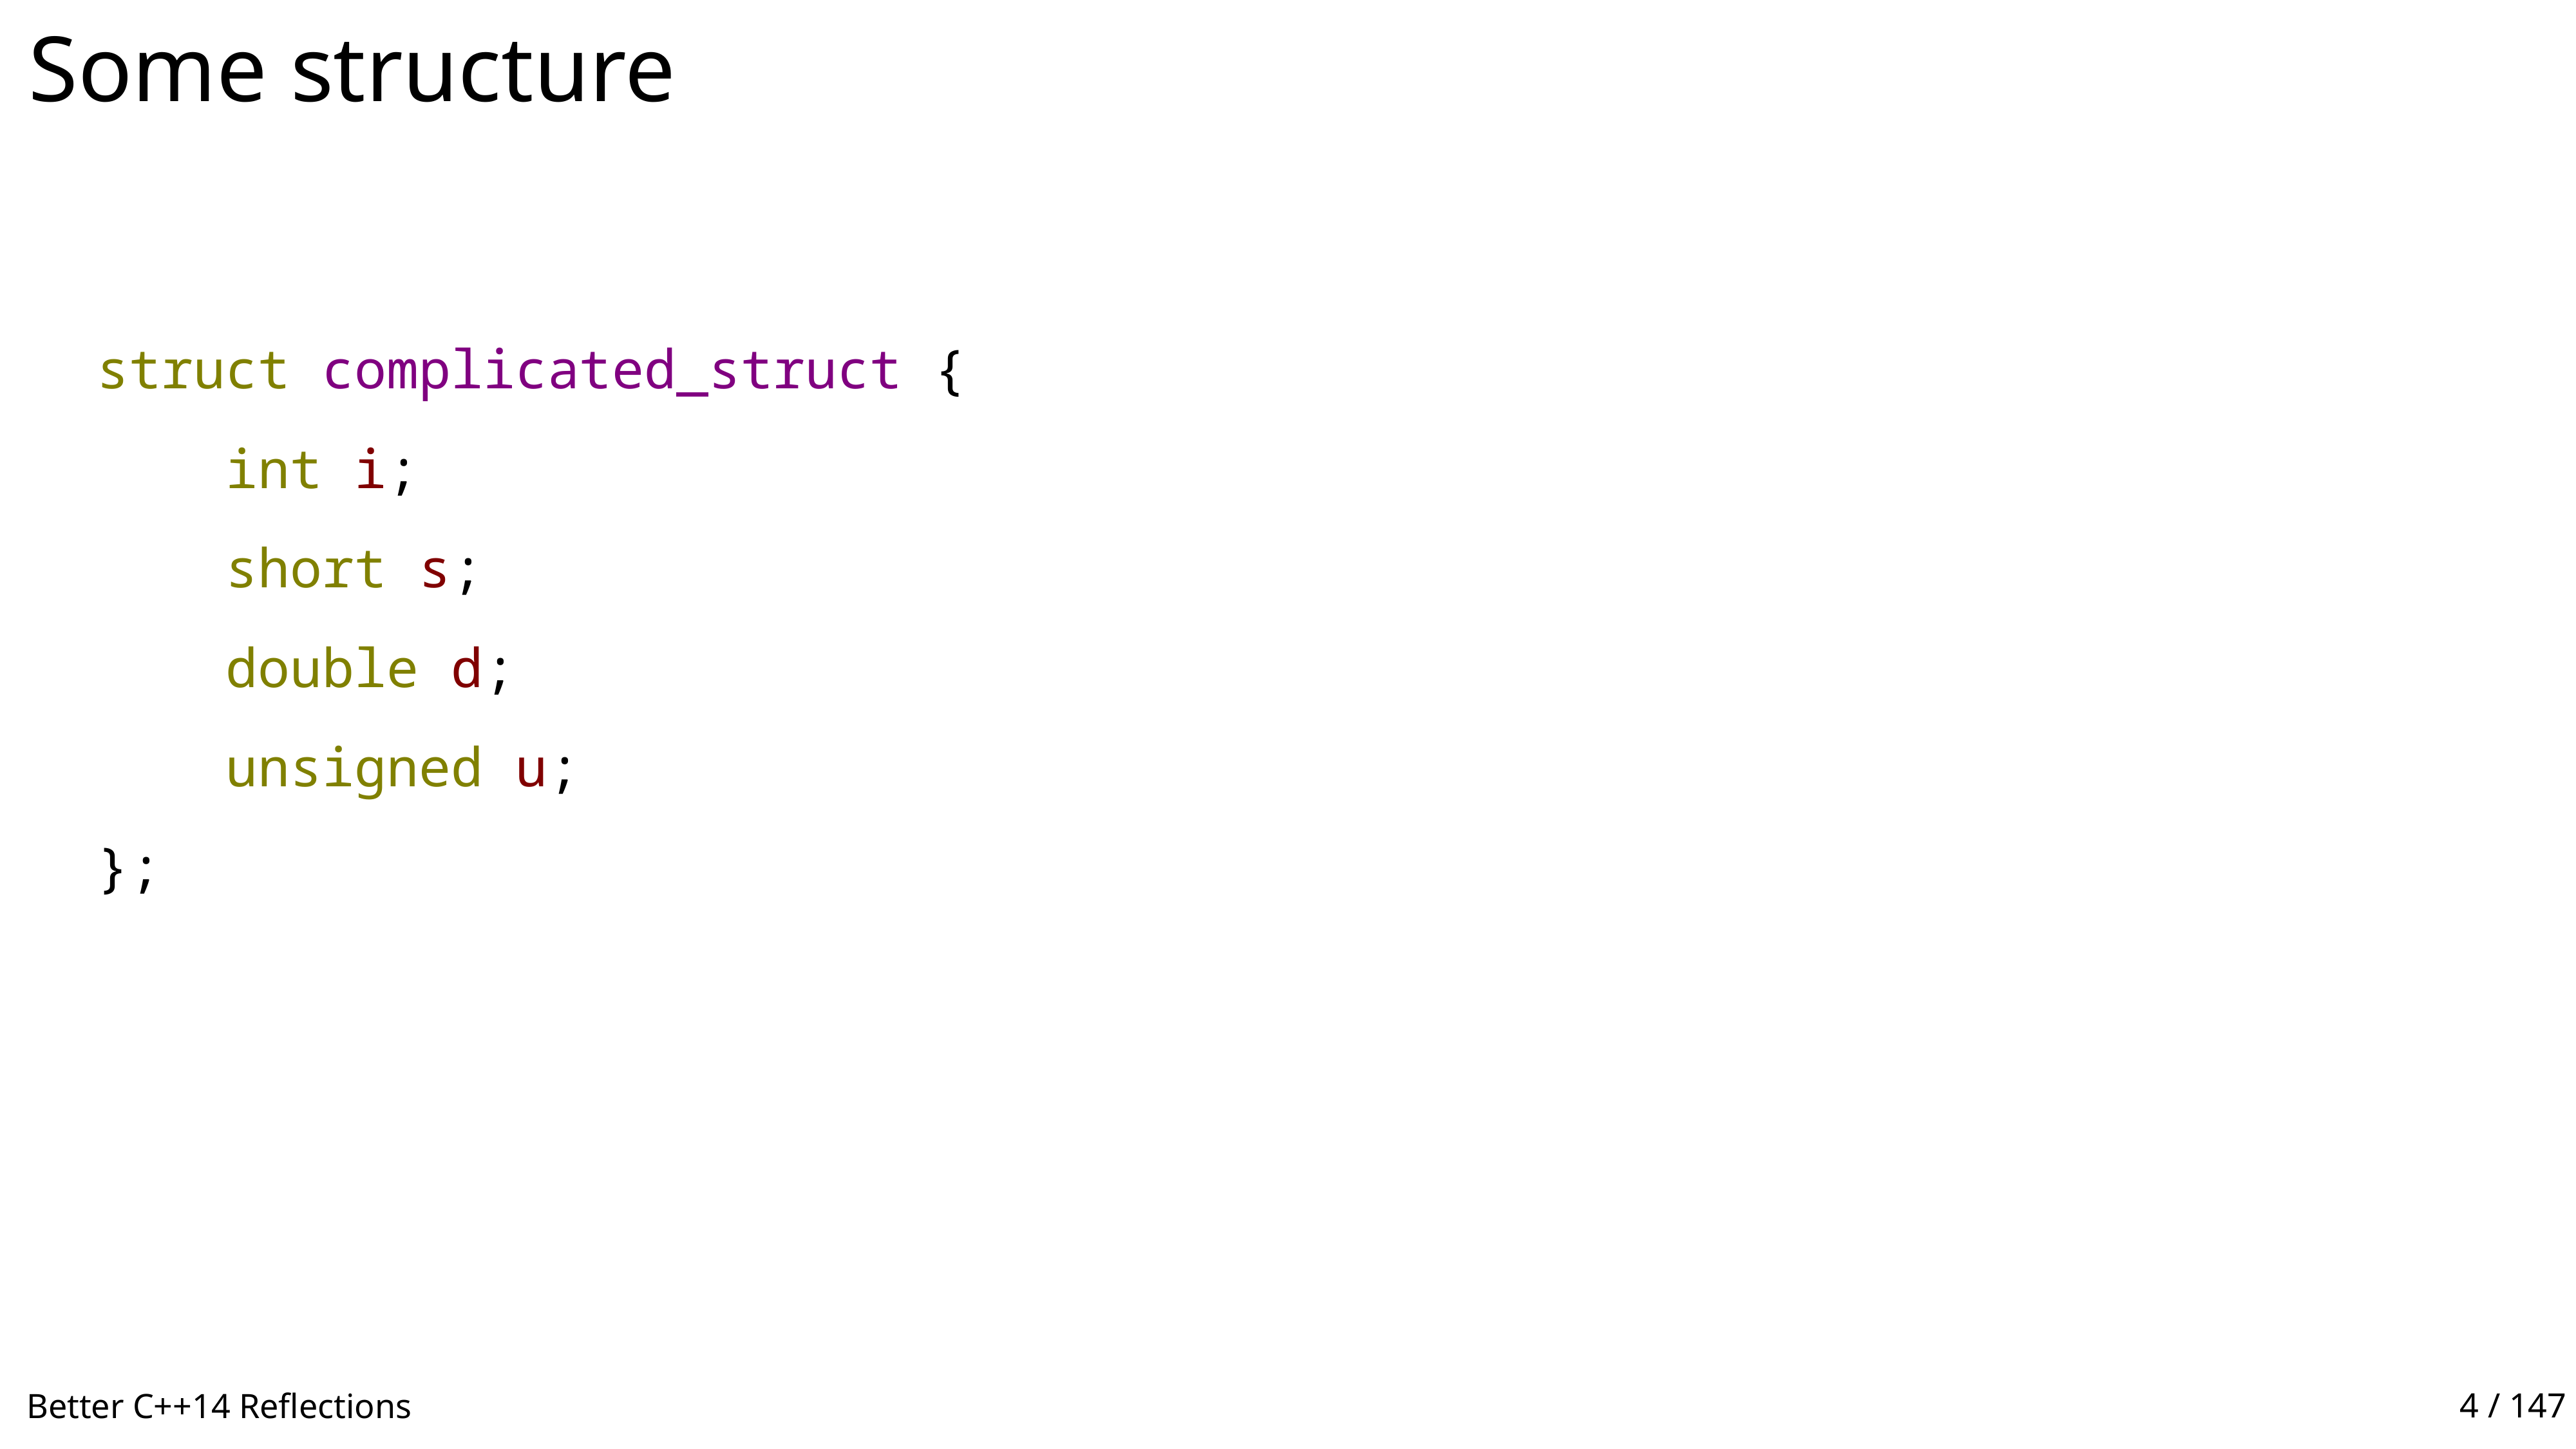

# Some structure
struct complicated_struct {
 int i;
 short s;
 double d;
 unsigned u;
};
Better C++14 Reflections